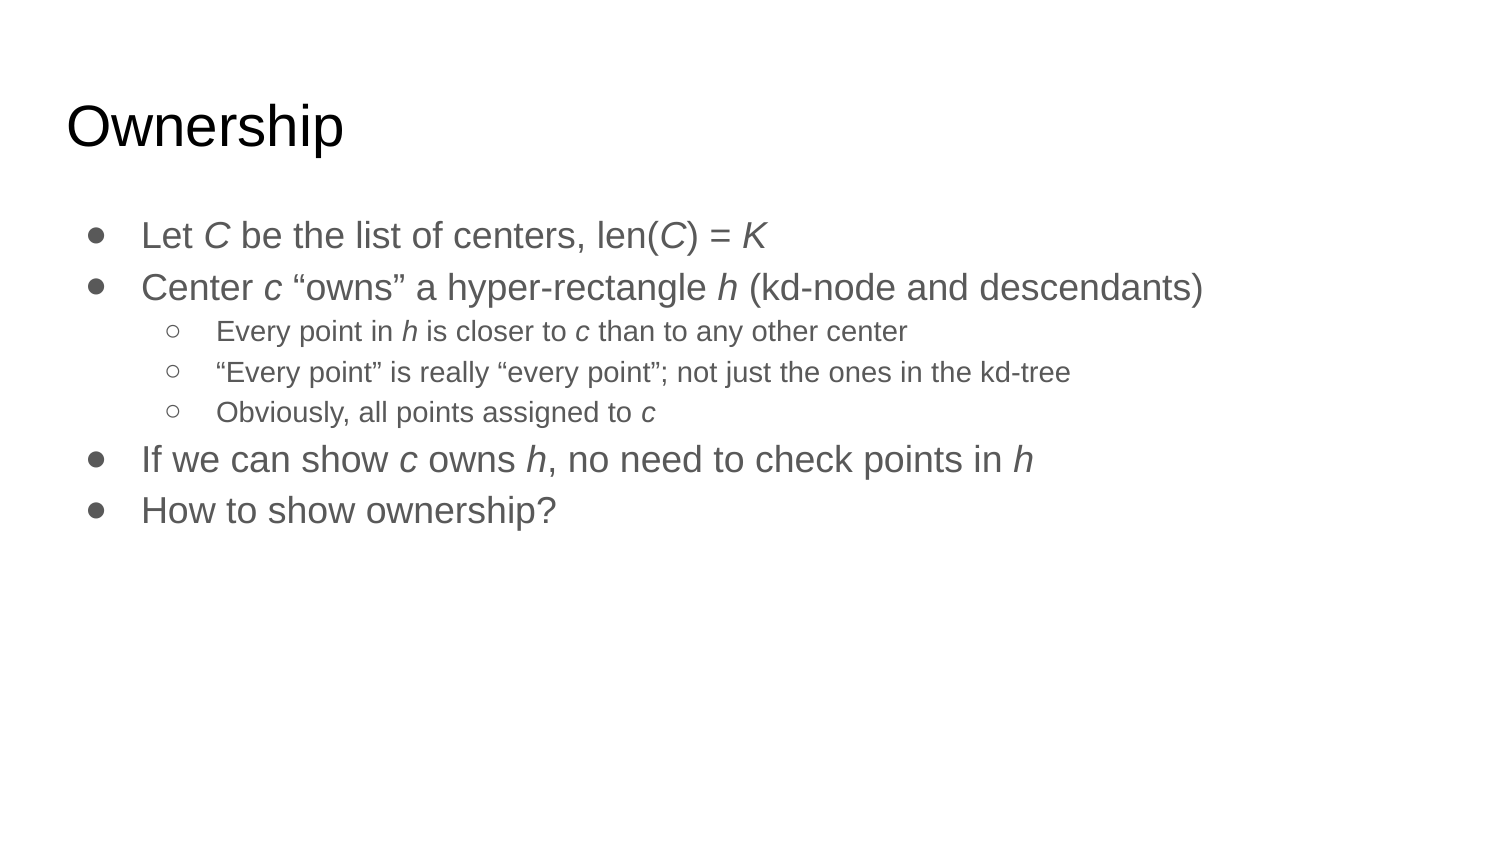

# Ownership
Let C be the list of centers, len(C) = K
Center c “owns” a hyper-rectangle h (kd-node and descendants)
Every point in h is closer to c than to any other center
“Every point” is really “every point”; not just the ones in the kd-tree
Obviously, all points assigned to c
If we can show c owns h, no need to check points in h
How to show ownership?